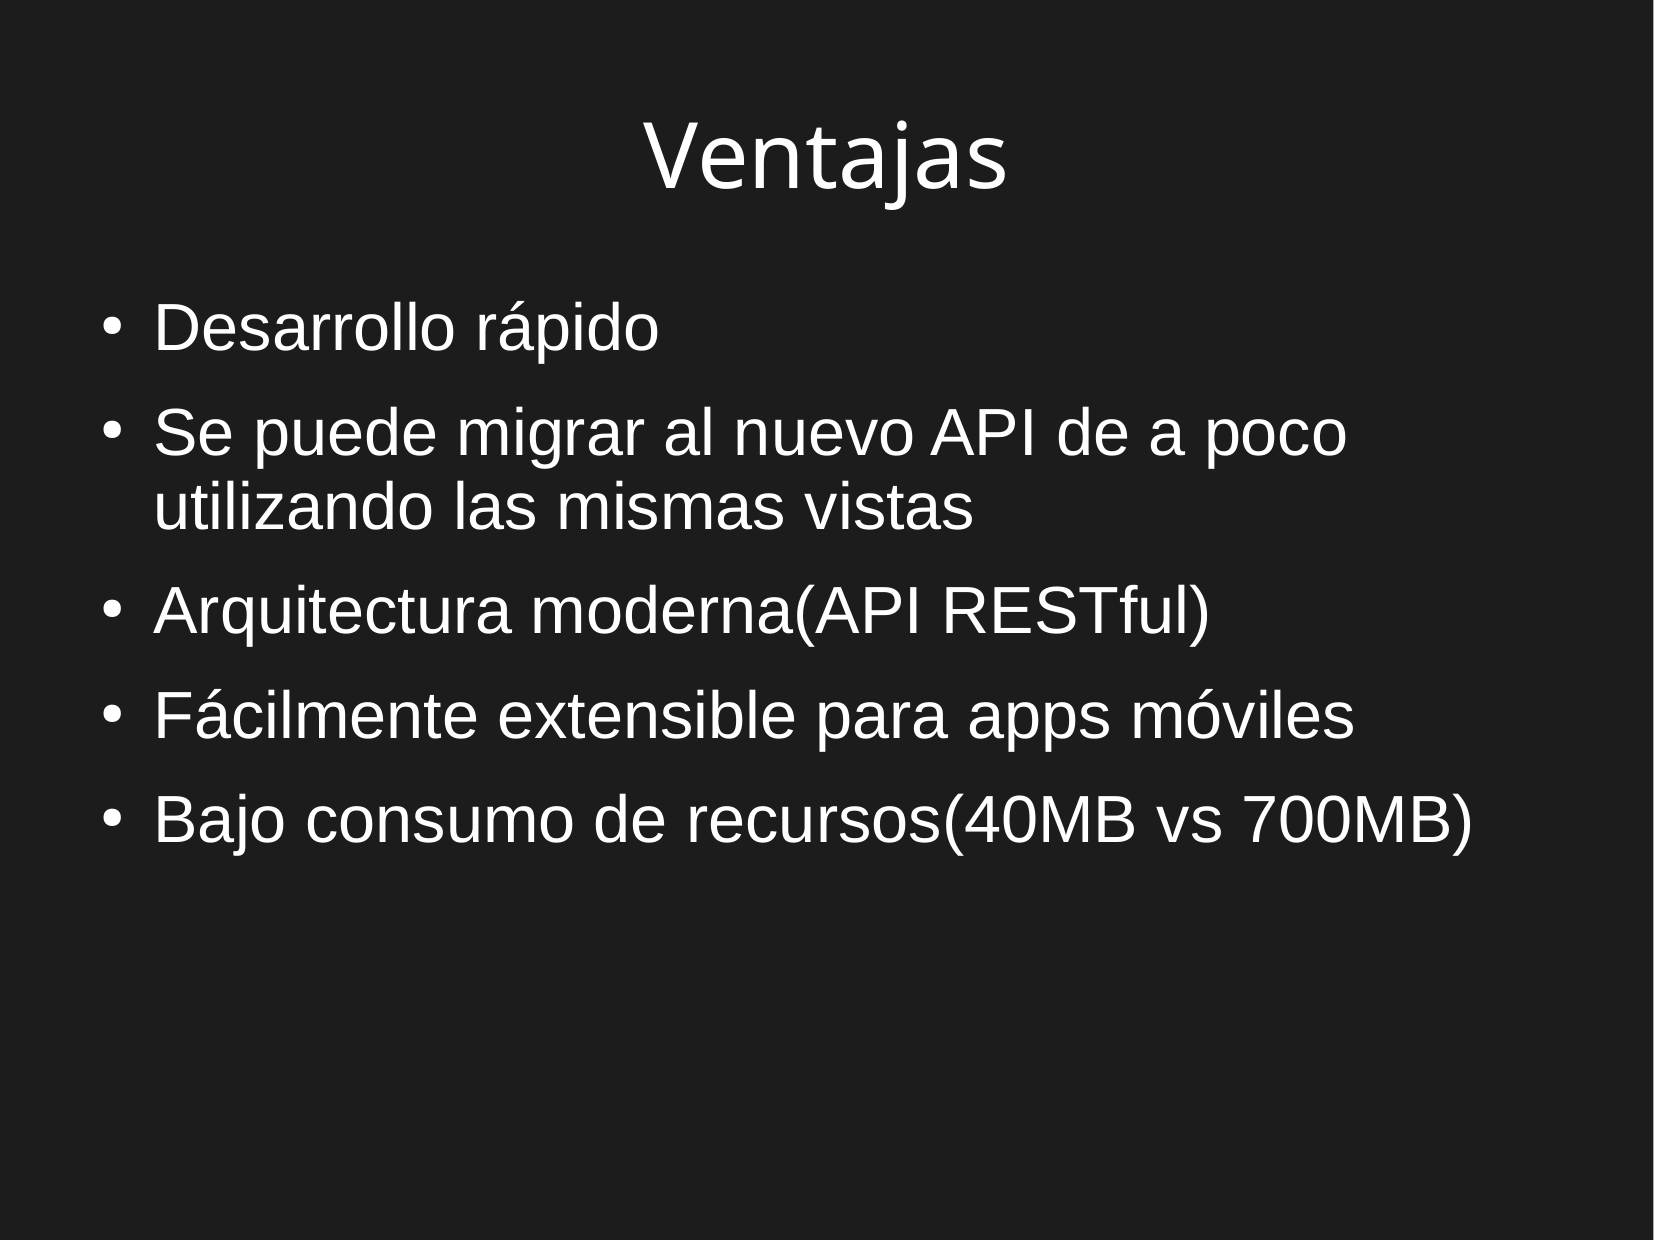

# Ventajas
Desarrollo rápido
Se puede migrar al nuevo API de a poco utilizando las mismas vistas
Arquitectura moderna(API RESTful)
Fácilmente extensible para apps móviles
Bajo consumo de recursos(40MB vs 700MB)